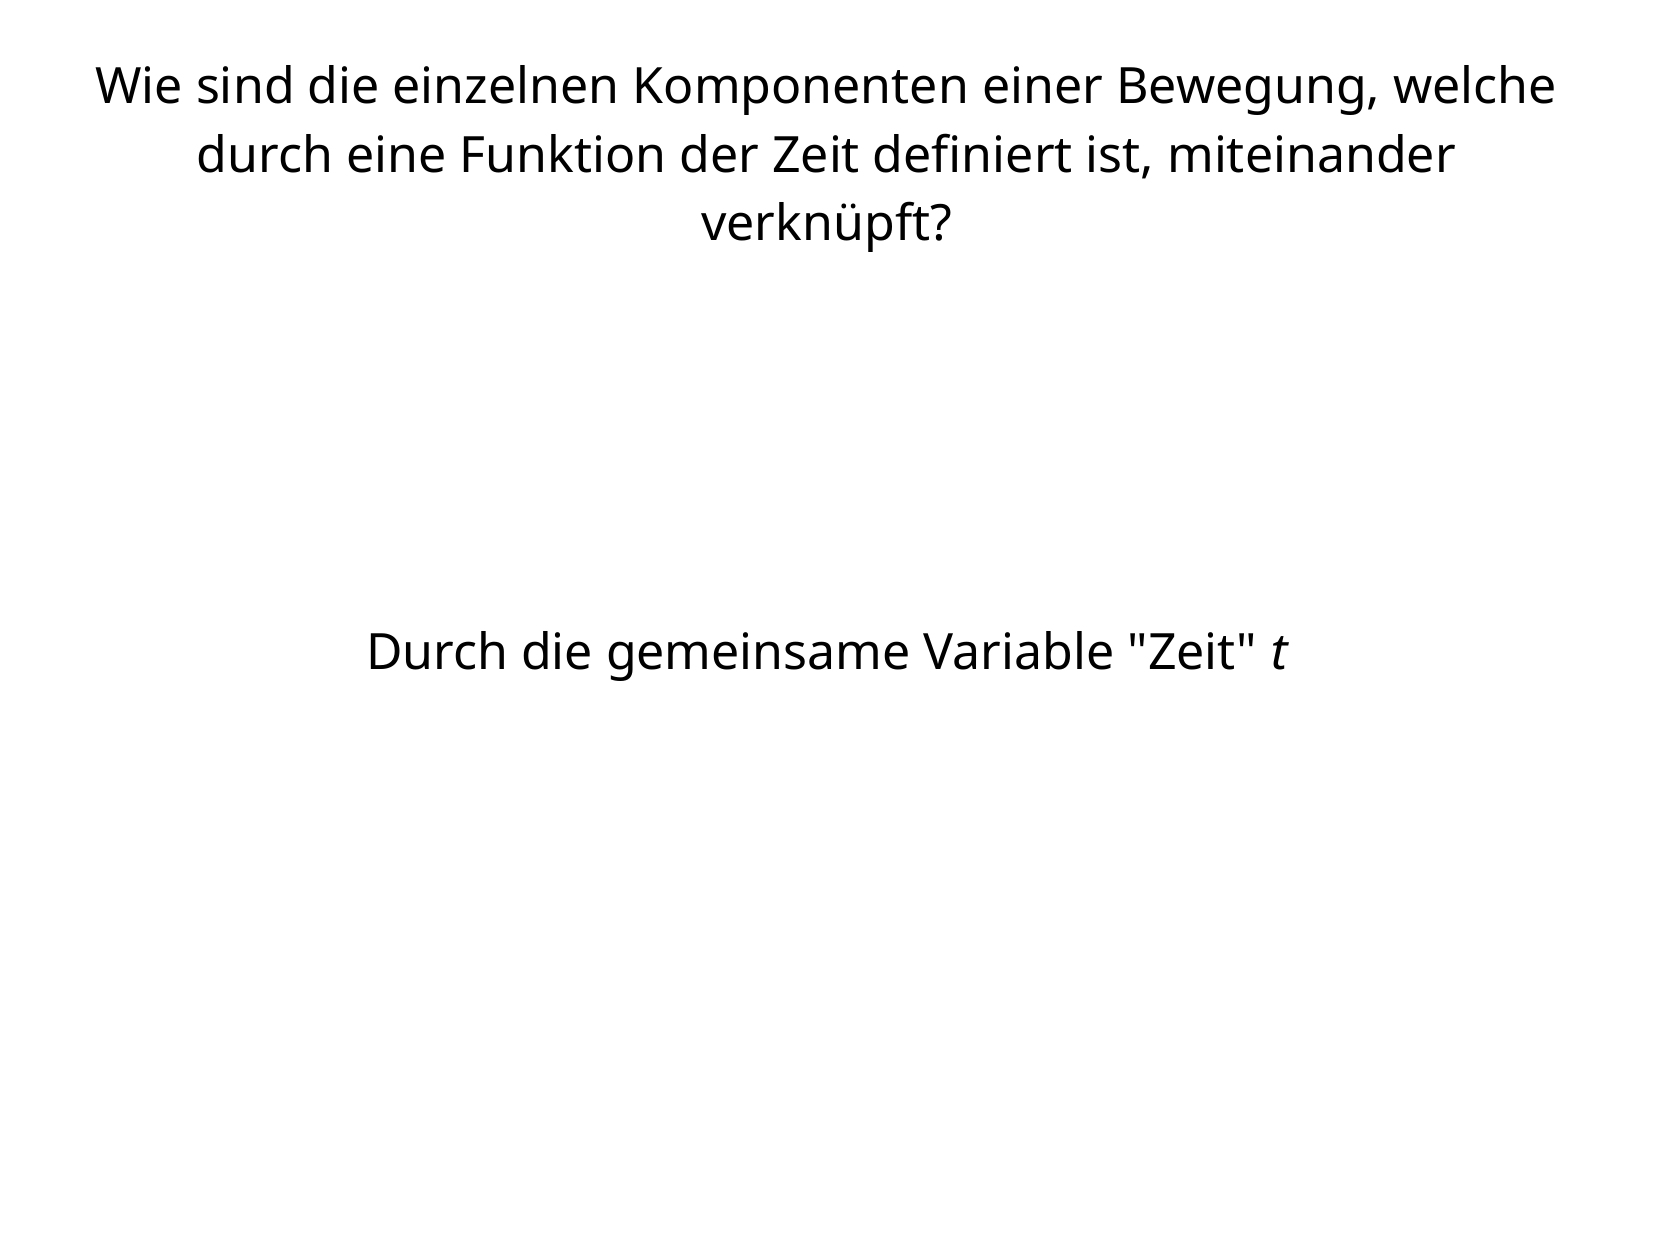

# Wie sind die einzelnen Komponenten einer Bewegung, welche durch eine Funktion der Zeit definiert ist, miteinander verknüpft?
Durch die gemeinsame Variable "Zeit" t